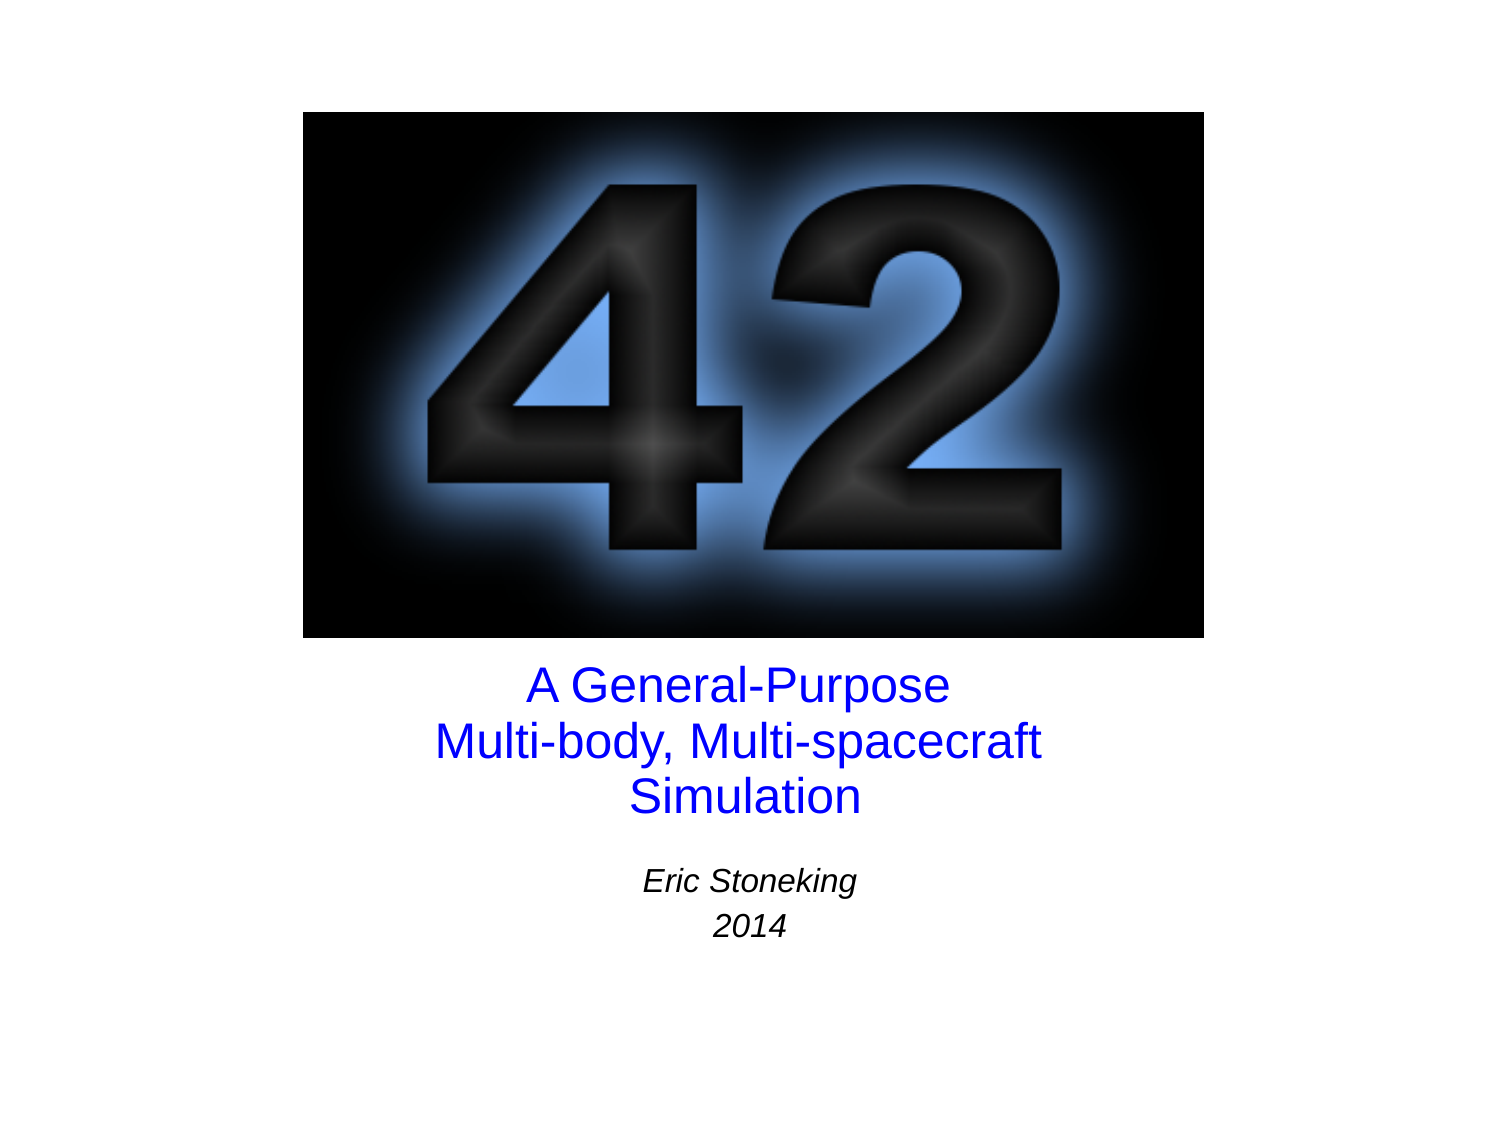

# A General-Purpose Multi-body, Multi-spacecraft Simulation
Eric Stoneking
2014